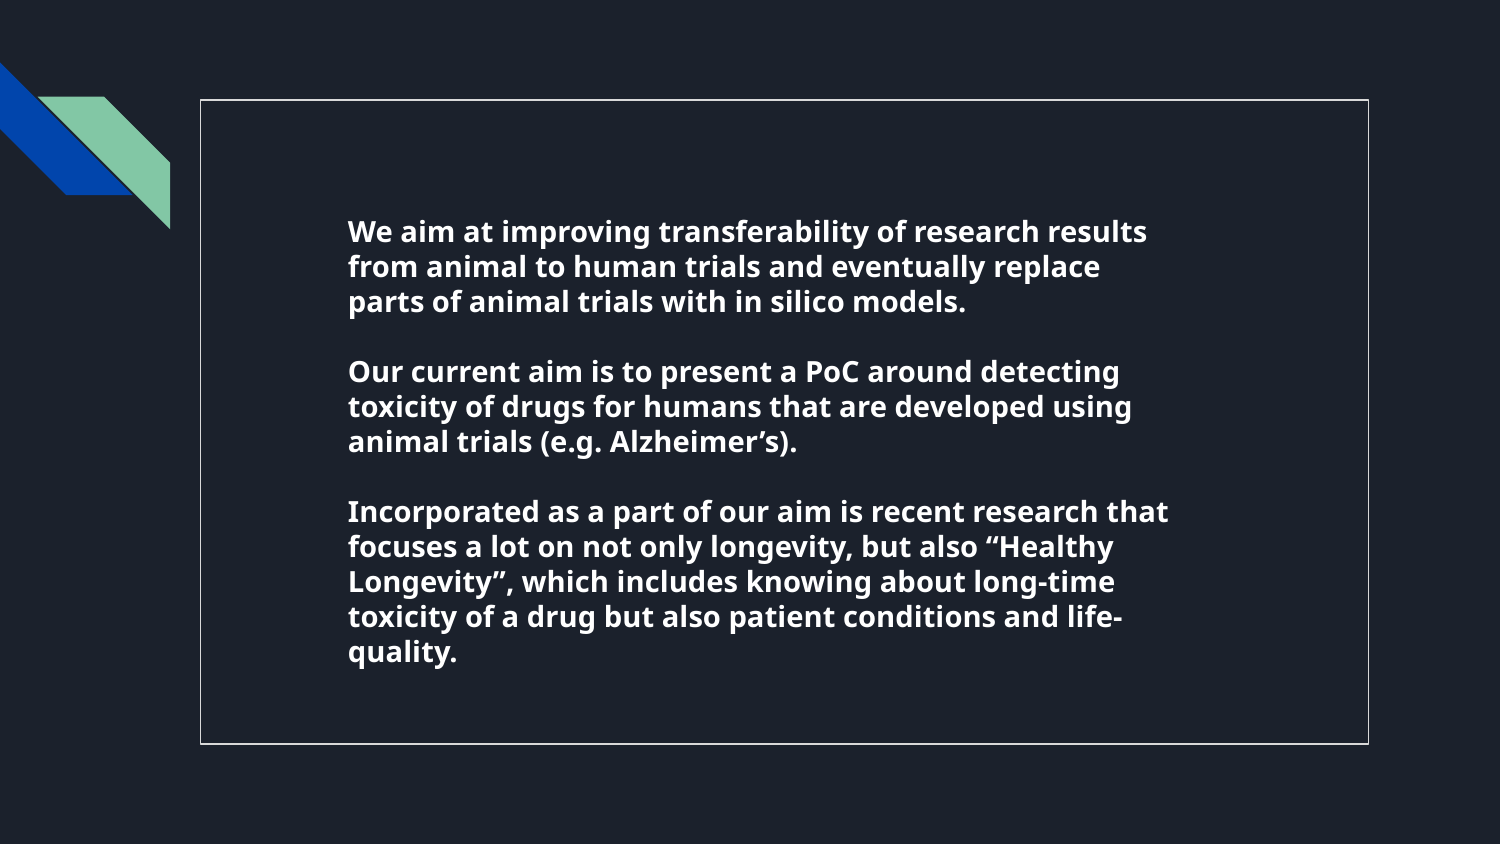

#
We aim at improving transferability of research results from animal to human trials and eventually replace parts of animal trials with in silico models.
Our current aim is to present a PoC around detecting toxicity of drugs for humans that are developed using animal trials (e.g. Alzheimer’s).
Incorporated as a part of our aim is recent research that focuses a lot on not only longevity, but also “Healthy Longevity”, which includes knowing about long-time toxicity of a drug but also patient conditions and life-quality.